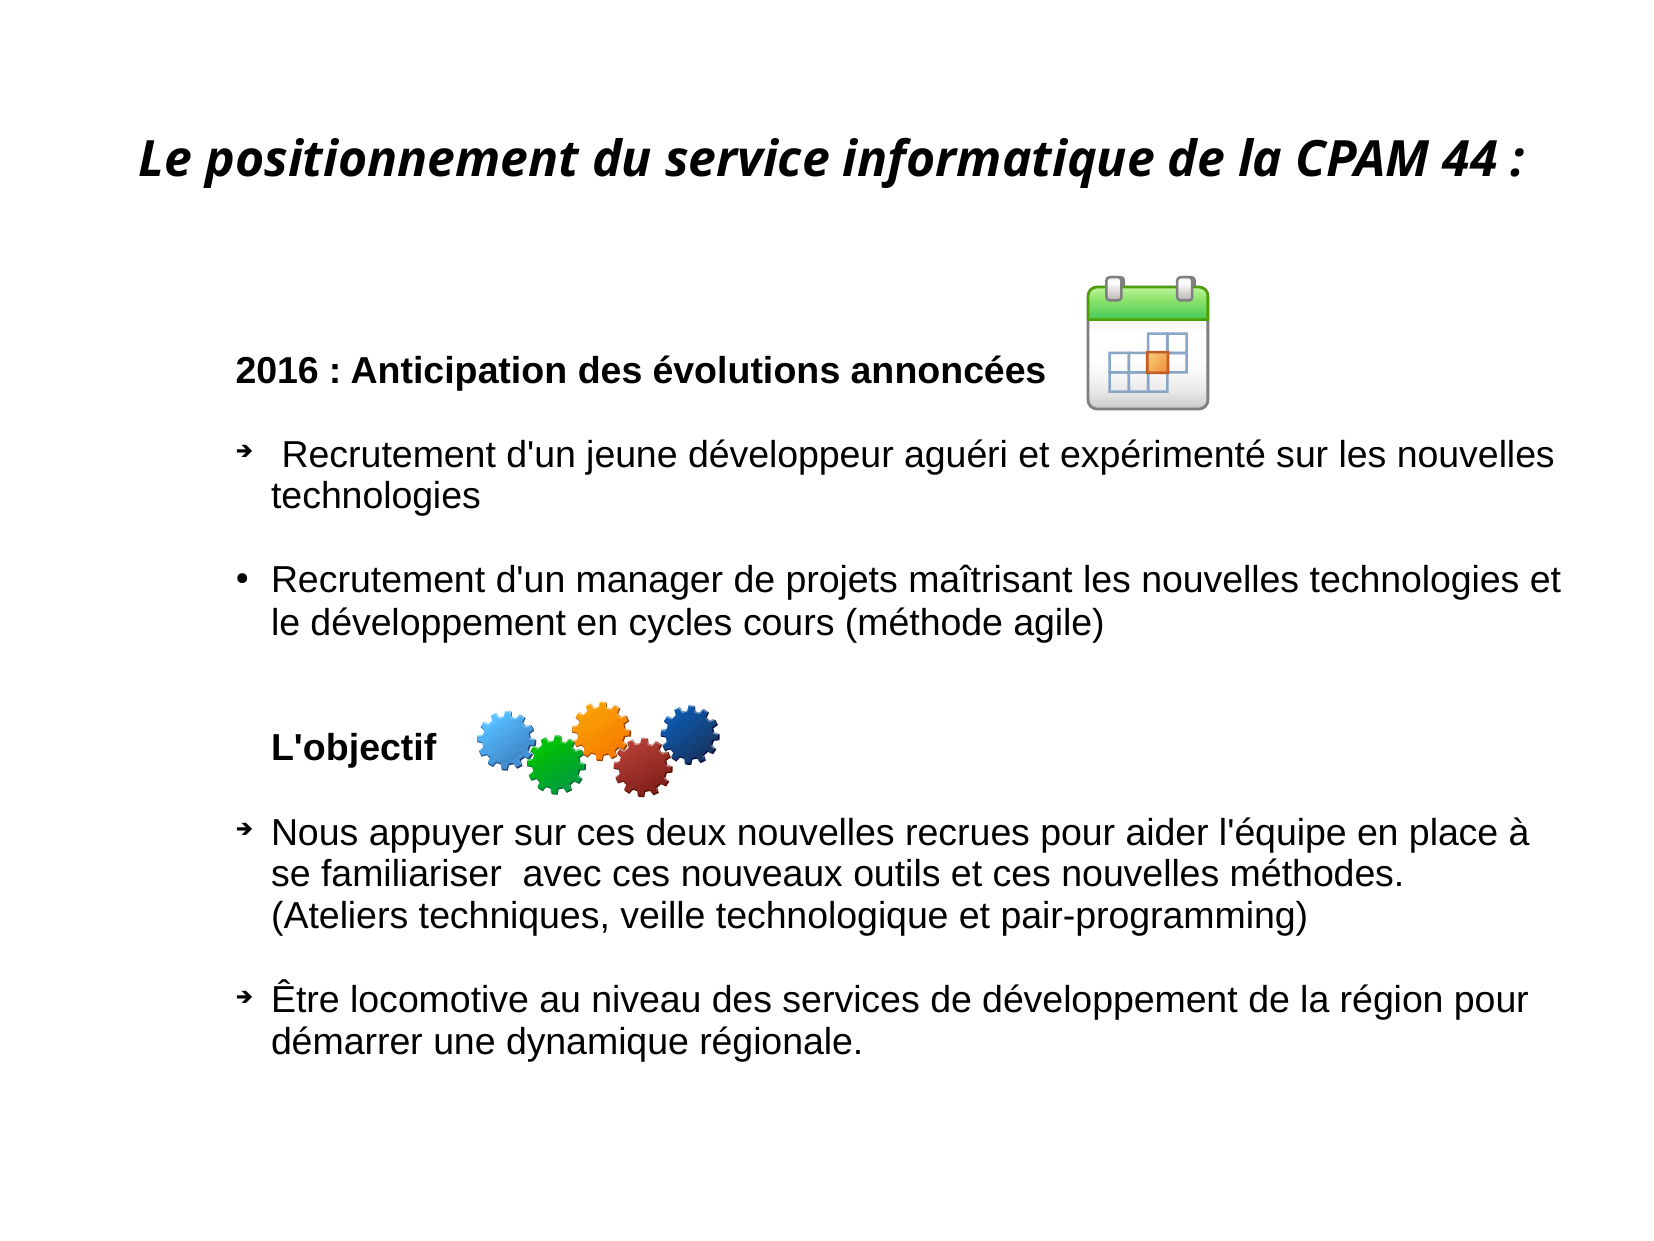

Le positionnement du service informatique de la CPAM 44 :
2016 : Anticipation des évolutions annoncées
 Recrutement d'un jeune développeur aguéri et expérimenté sur les nouvelles technologies
Recrutement d'un manager de projets maîtrisant les nouvelles technologies et le développement en cycles cours (méthode agile)
L'objectif
Nous appuyer sur ces deux nouvelles recrues pour aider l'équipe en place à se familiariser avec ces nouveaux outils et ces nouvelles méthodes.
(Ateliers techniques, veille technologique et pair-programming)
Être locomotive au niveau des services de développement de la région pour démarrer une dynamique régionale.